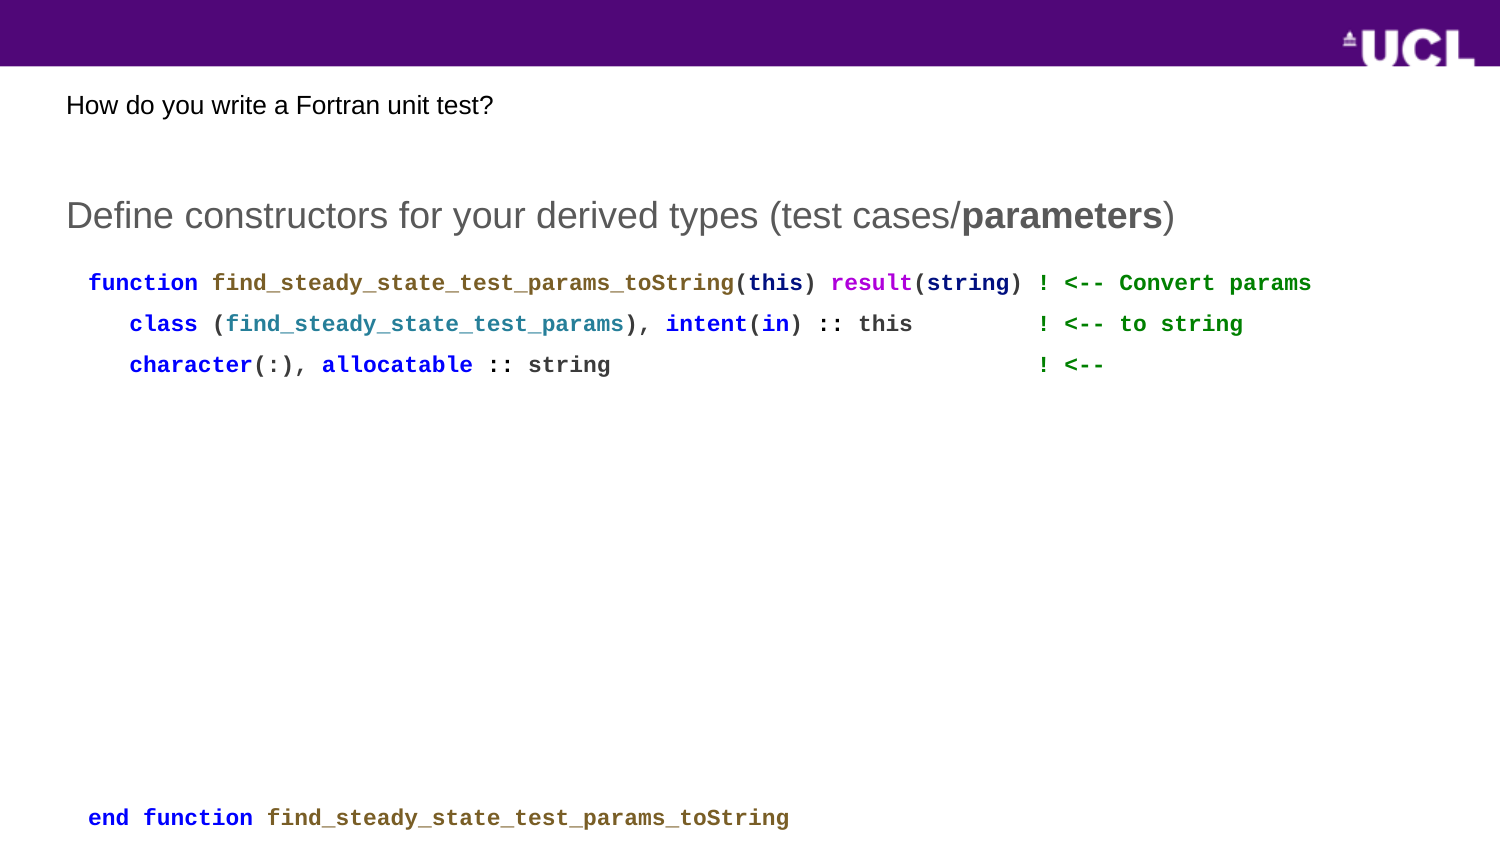

# How do you write a Fortran unit test?
Define constructors for your derived types (test cases/parameters)
function find_steady_state_test_params_toString(this) result(string) ! <-- Convert params
 class (find_steady_state_test_params), intent(in) :: this ! <-- to string
 character(:), allocatable :: string ! <--
end function find_steady_state_test_params_toString